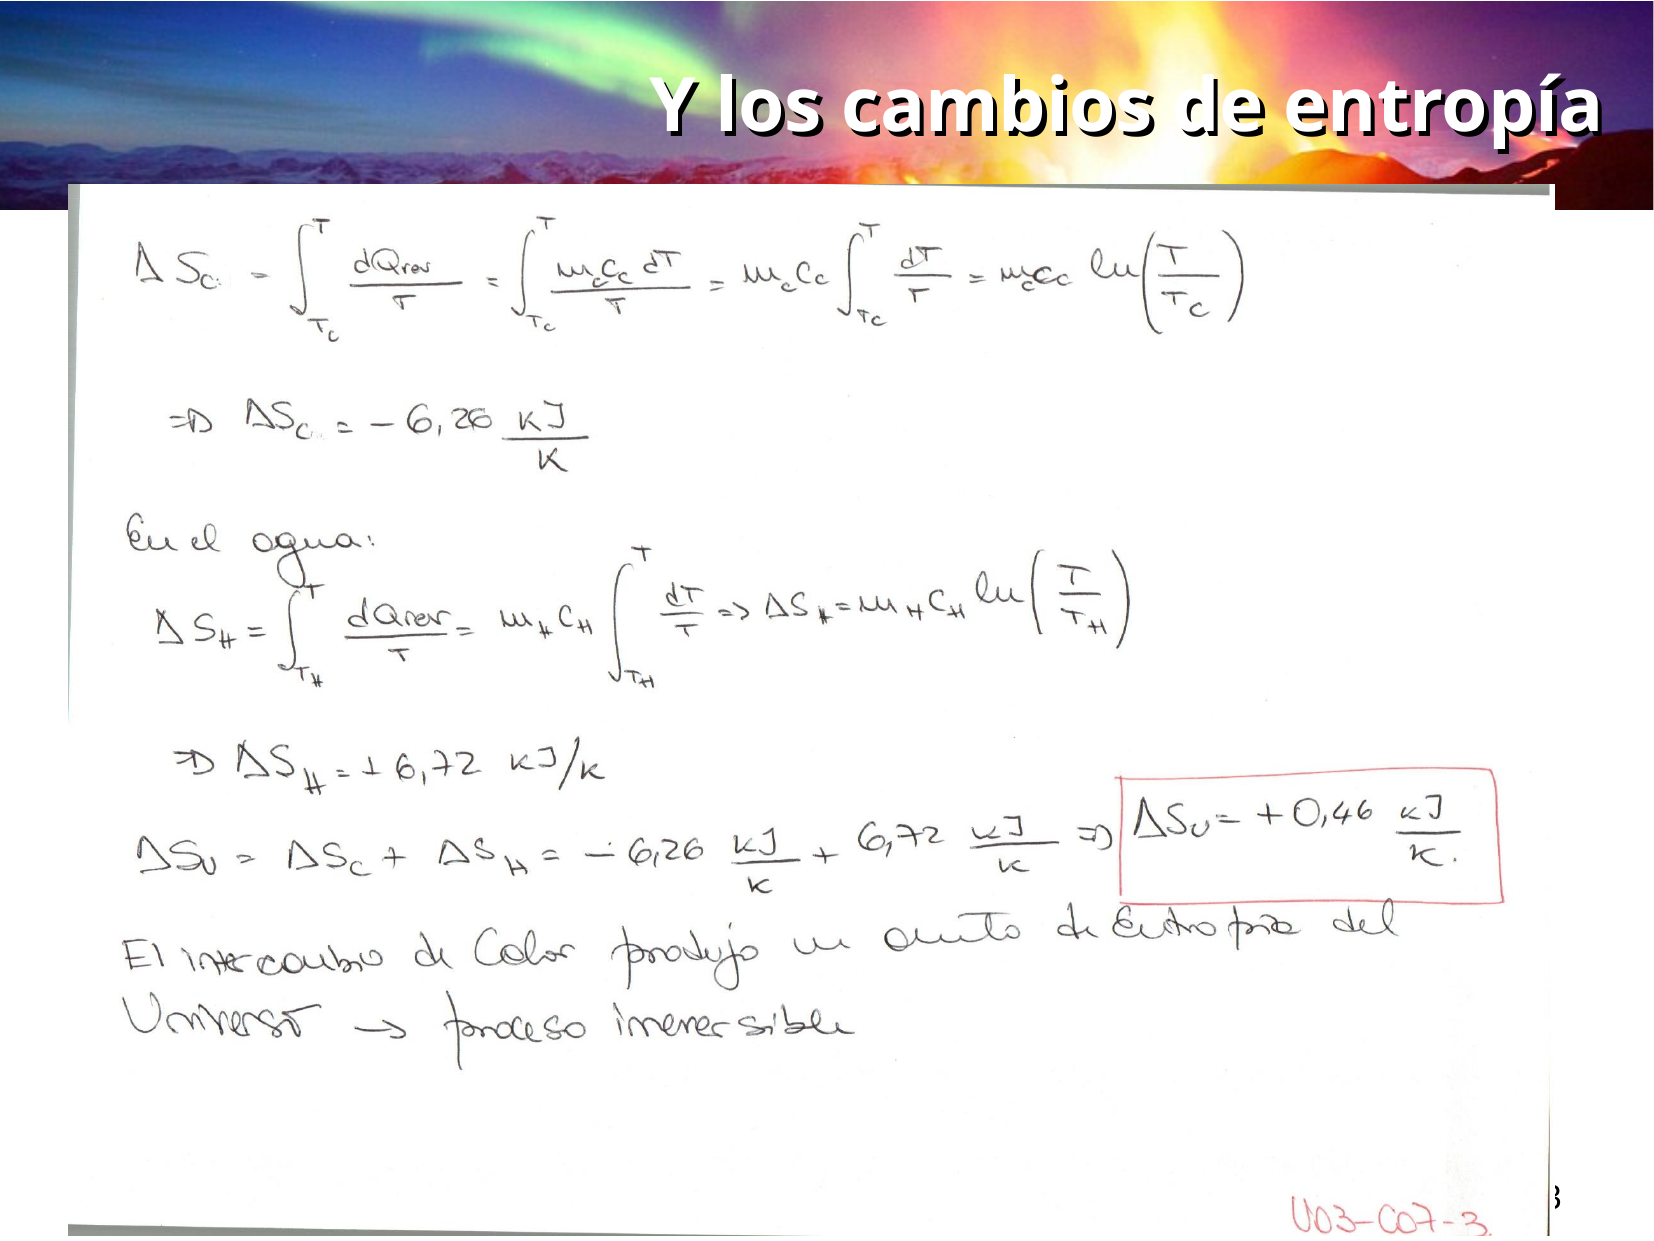

# Y los cambios de entropía
FÍSICA III B
30